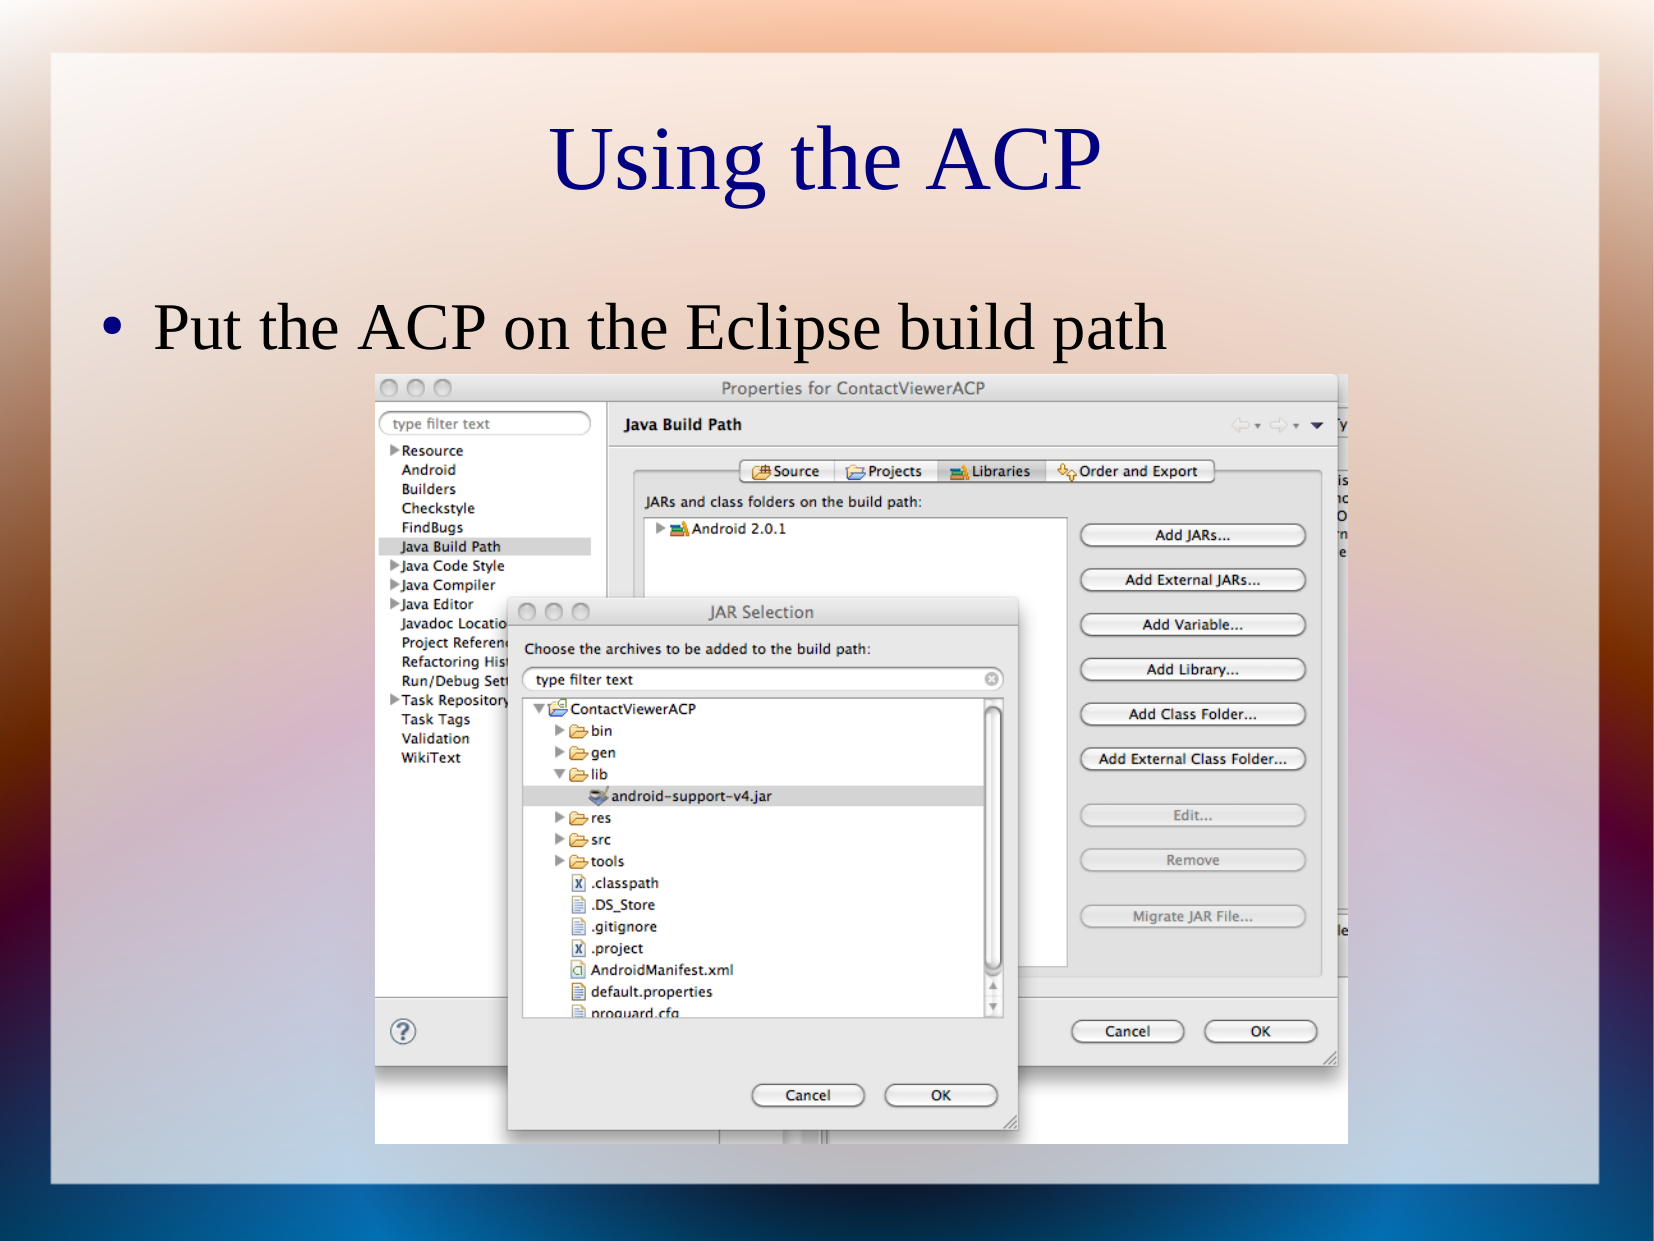

# Using the ACP
Put the ACP on the Eclipse build path